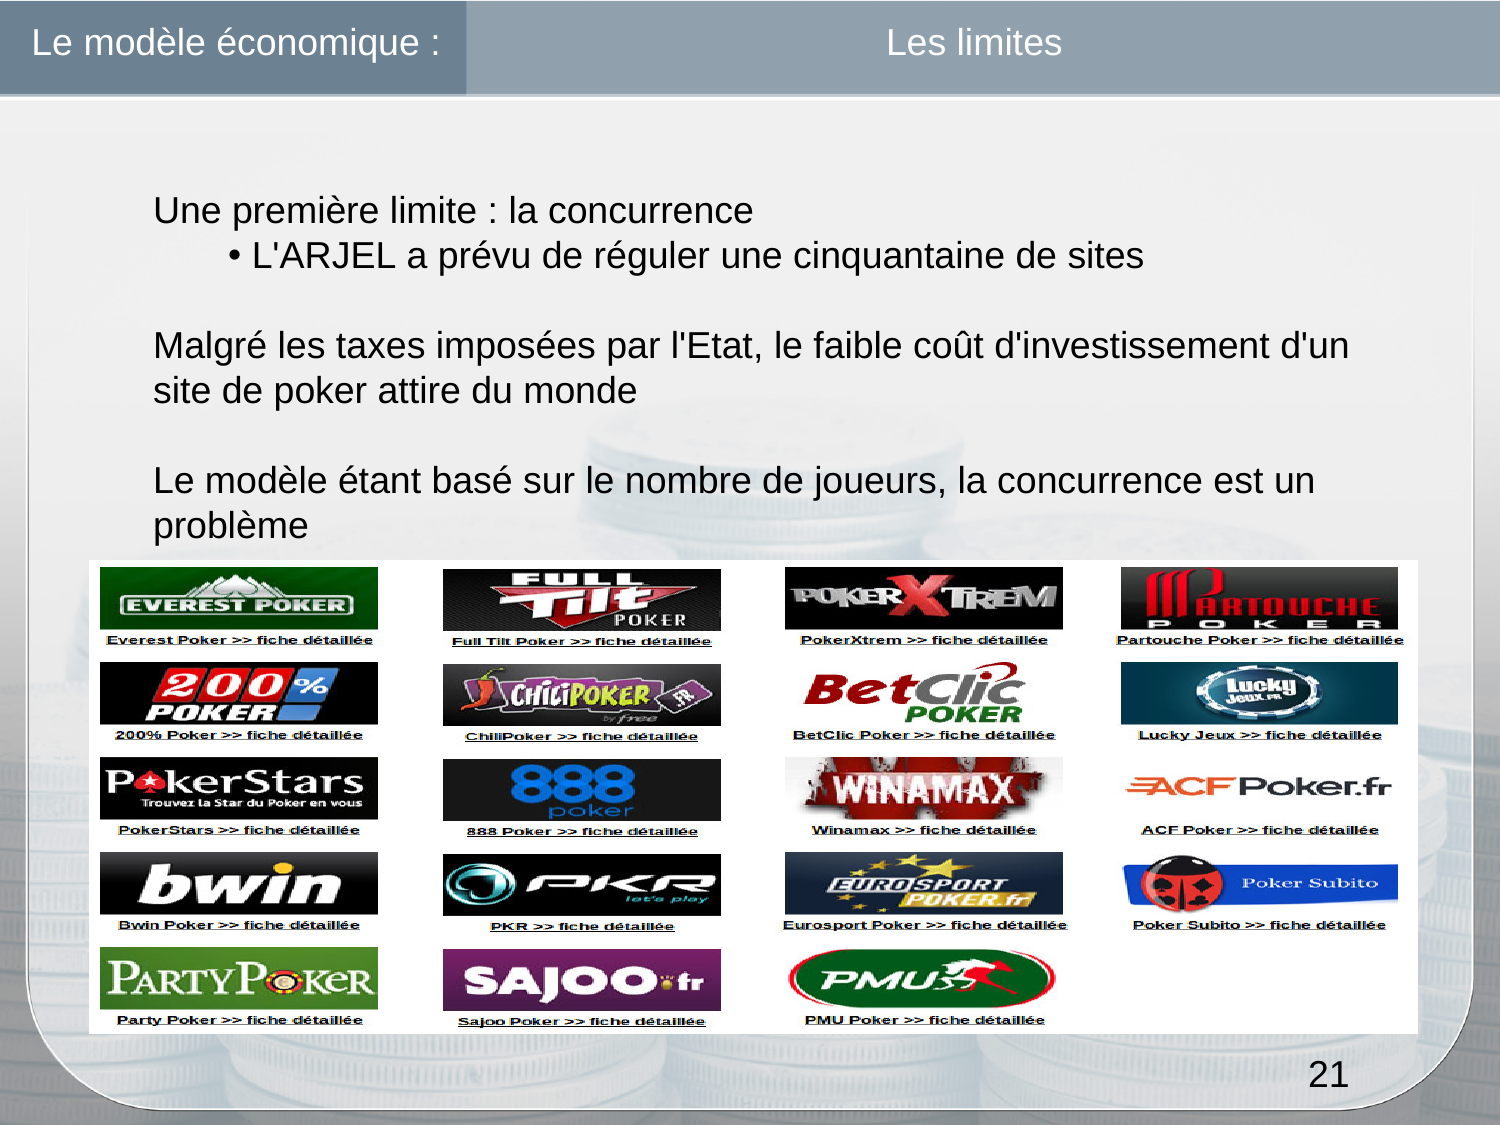

Les limites
Le modèle économique :
Une première limite : la concurrence
 L'ARJEL a prévu de réguler une cinquantaine de sites
Malgré les taxes imposées par l'Etat, le faible coût d'investissement d'un site de poker attire du monde
Le modèle étant basé sur le nombre de joueurs, la concurrence est un problème
21